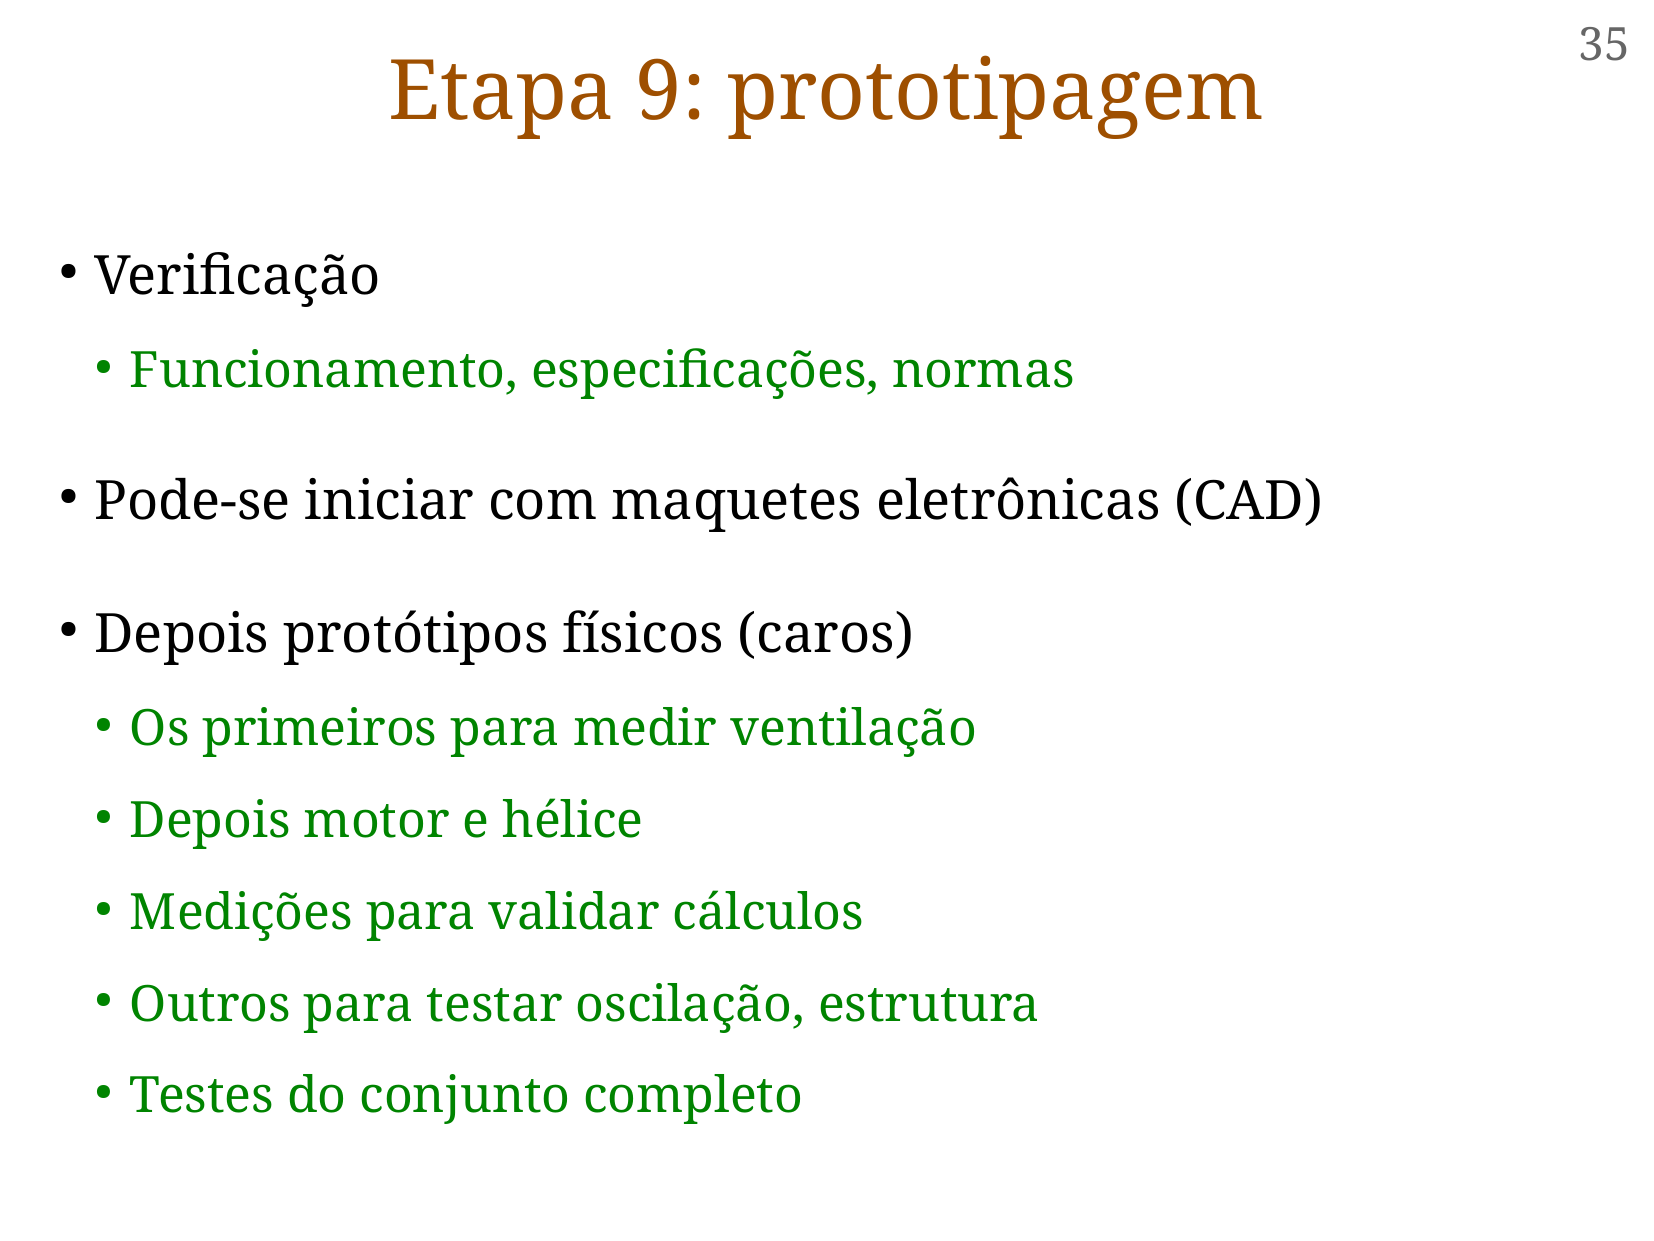

35
# Etapa 9: prototipagem
Verificação
Funcionamento, especificações, normas
Pode-se iniciar com maquetes eletrônicas (CAD)
Depois protótipos físicos (caros)
Os primeiros para medir ventilação
Depois motor e hélice
Medições para validar cálculos
Outros para testar oscilação, estrutura
Testes do conjunto completo